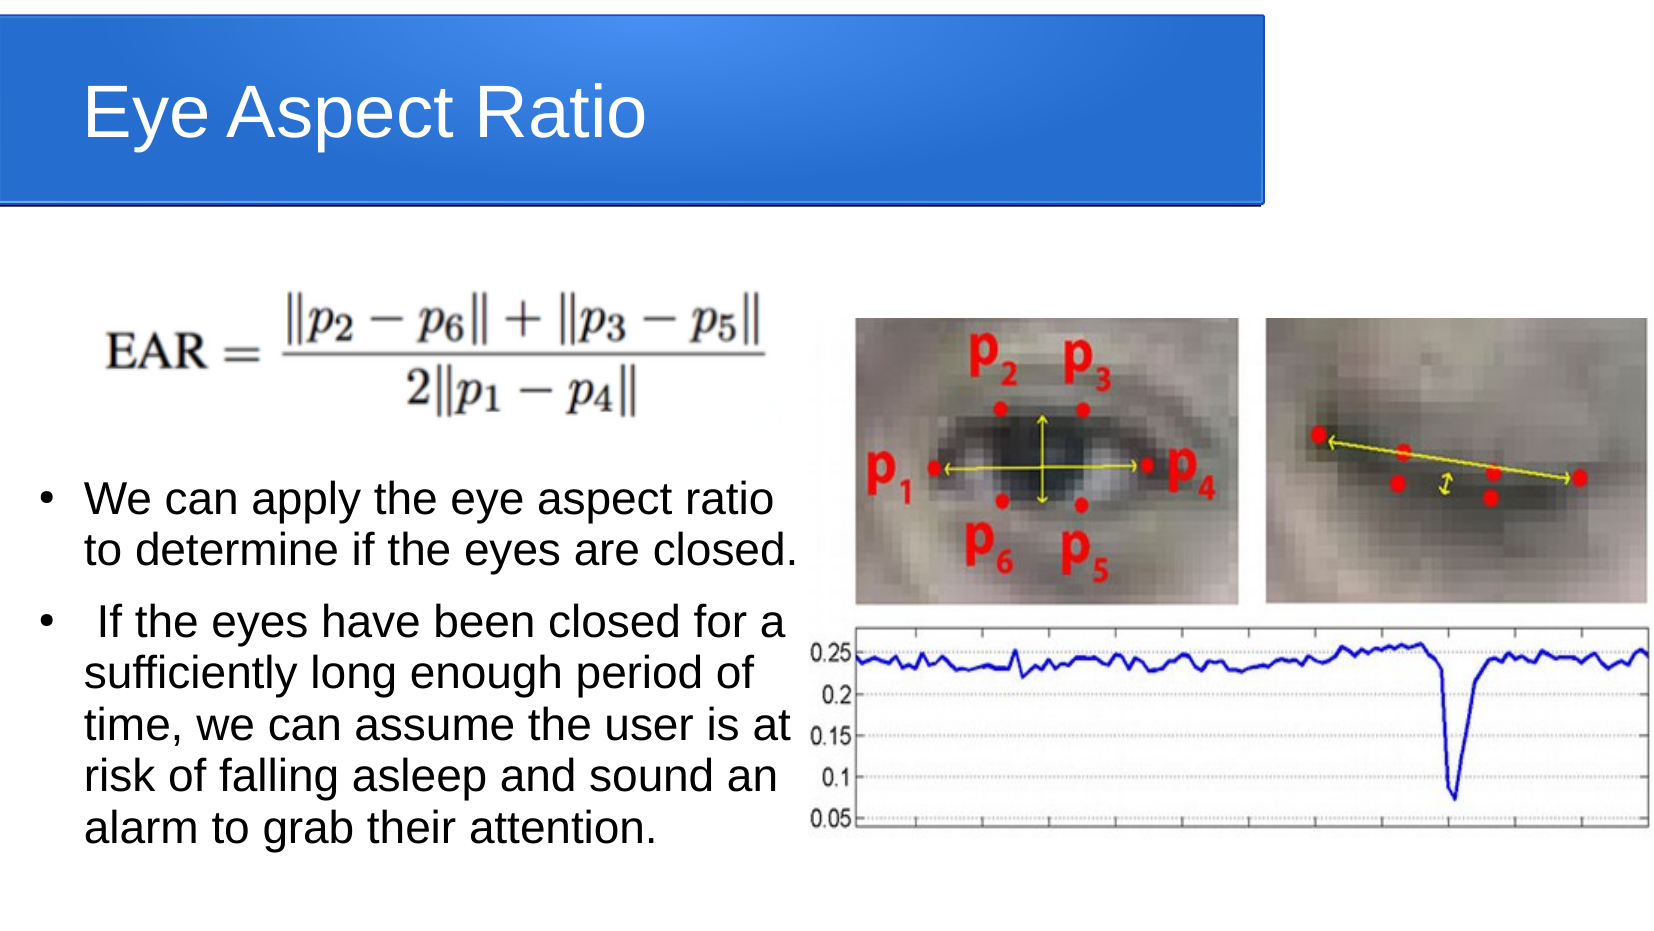

# Eye Aspect Ratio
We can apply the eye aspect ratio to determine if the eyes are closed.
 If the eyes have been closed for a sufficiently long enough period of time, we can assume the user is at risk of falling asleep and sound an alarm to grab their attention.